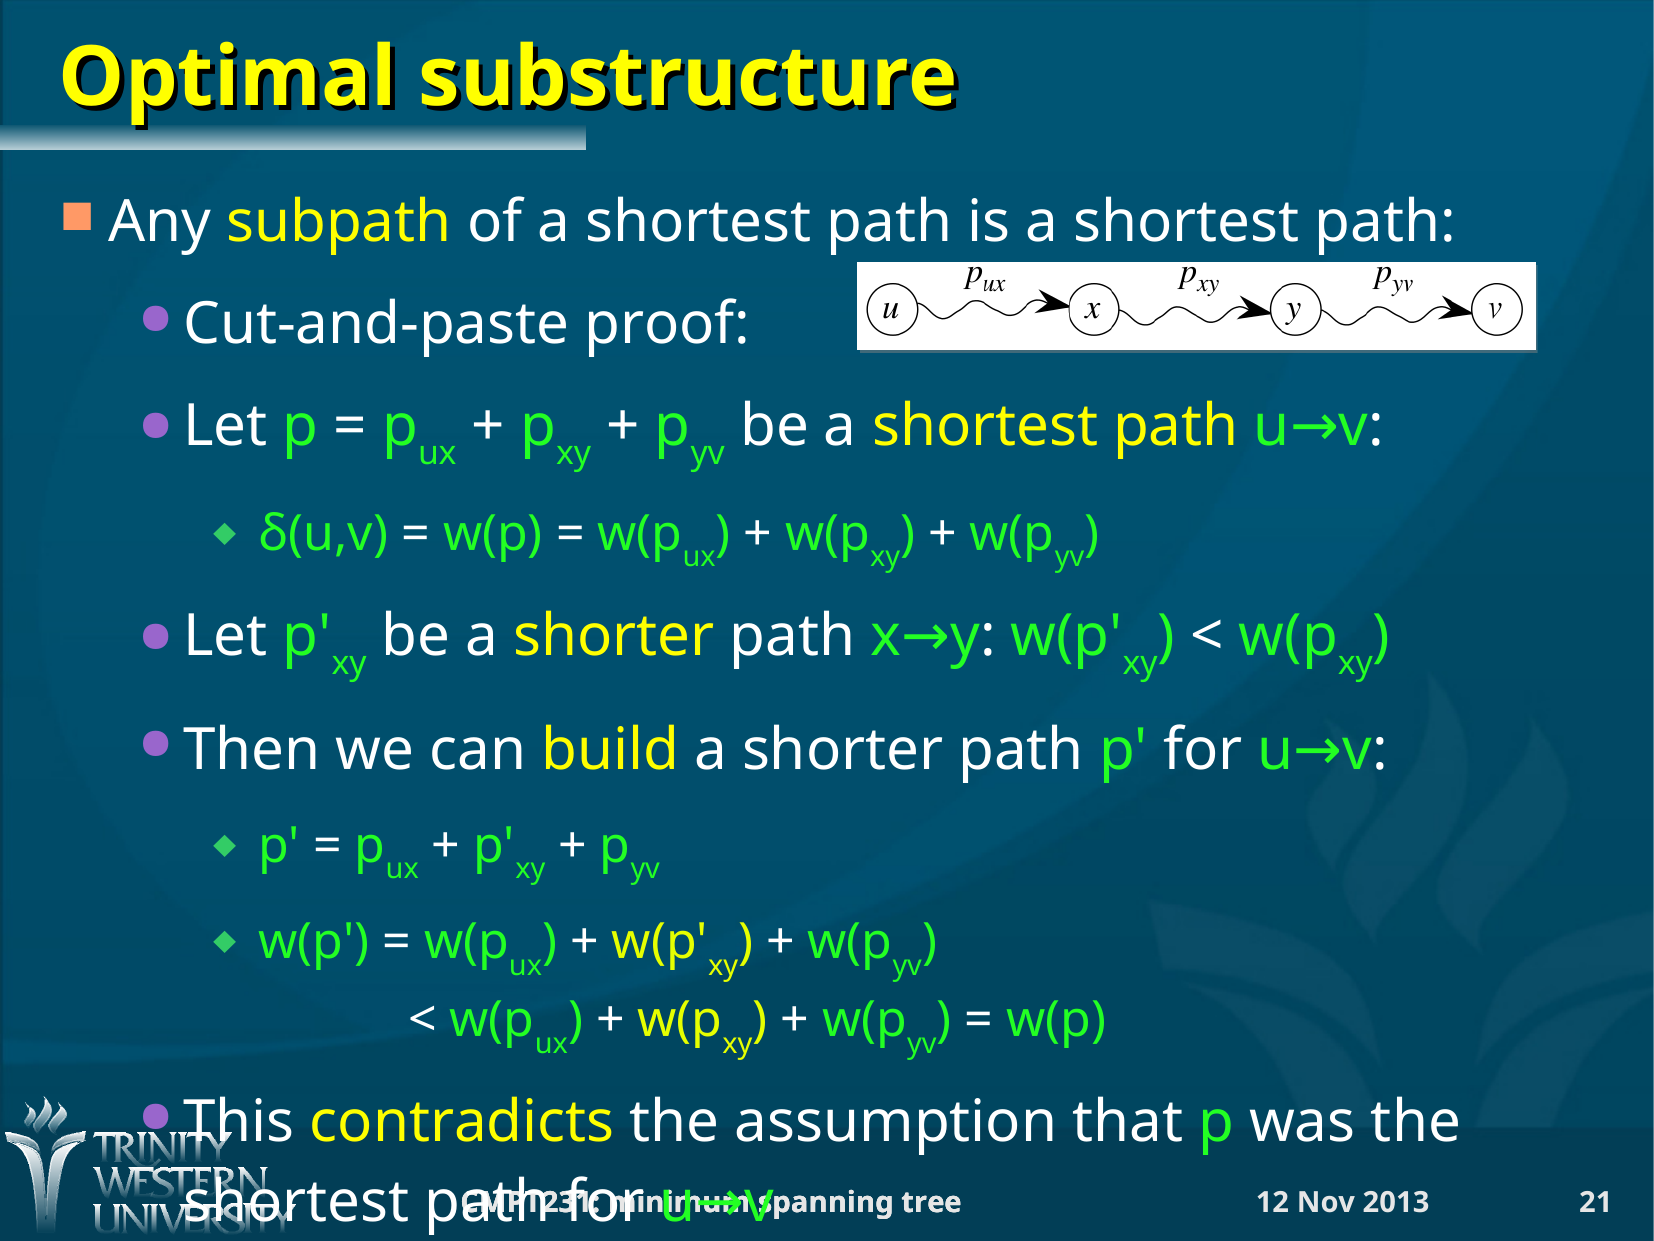

# Optimal substructure
Any subpath of a shortest path is a shortest path:
Cut-and-paste proof:
Let p = pux + pxy + pyv be a shortest path u→v:
δ(u,v) = w(p) = w(pux) + w(pxy) + w(pyv)
Let p'xy be a shorter path x→y: w(p'xy) < w(pxy)
Then we can build a shorter path p' for u→v:
p' = pux + p'xy + pyv
w(p') = w(pux) + w(p'xy) + w(pyv)
		< w(pux) + w(pxy) + w(pyv) = w(p)
This contradicts the assumption that p was the shortest path for u→v
CMPT231: minimum spanning tree
12 Nov 2013
21